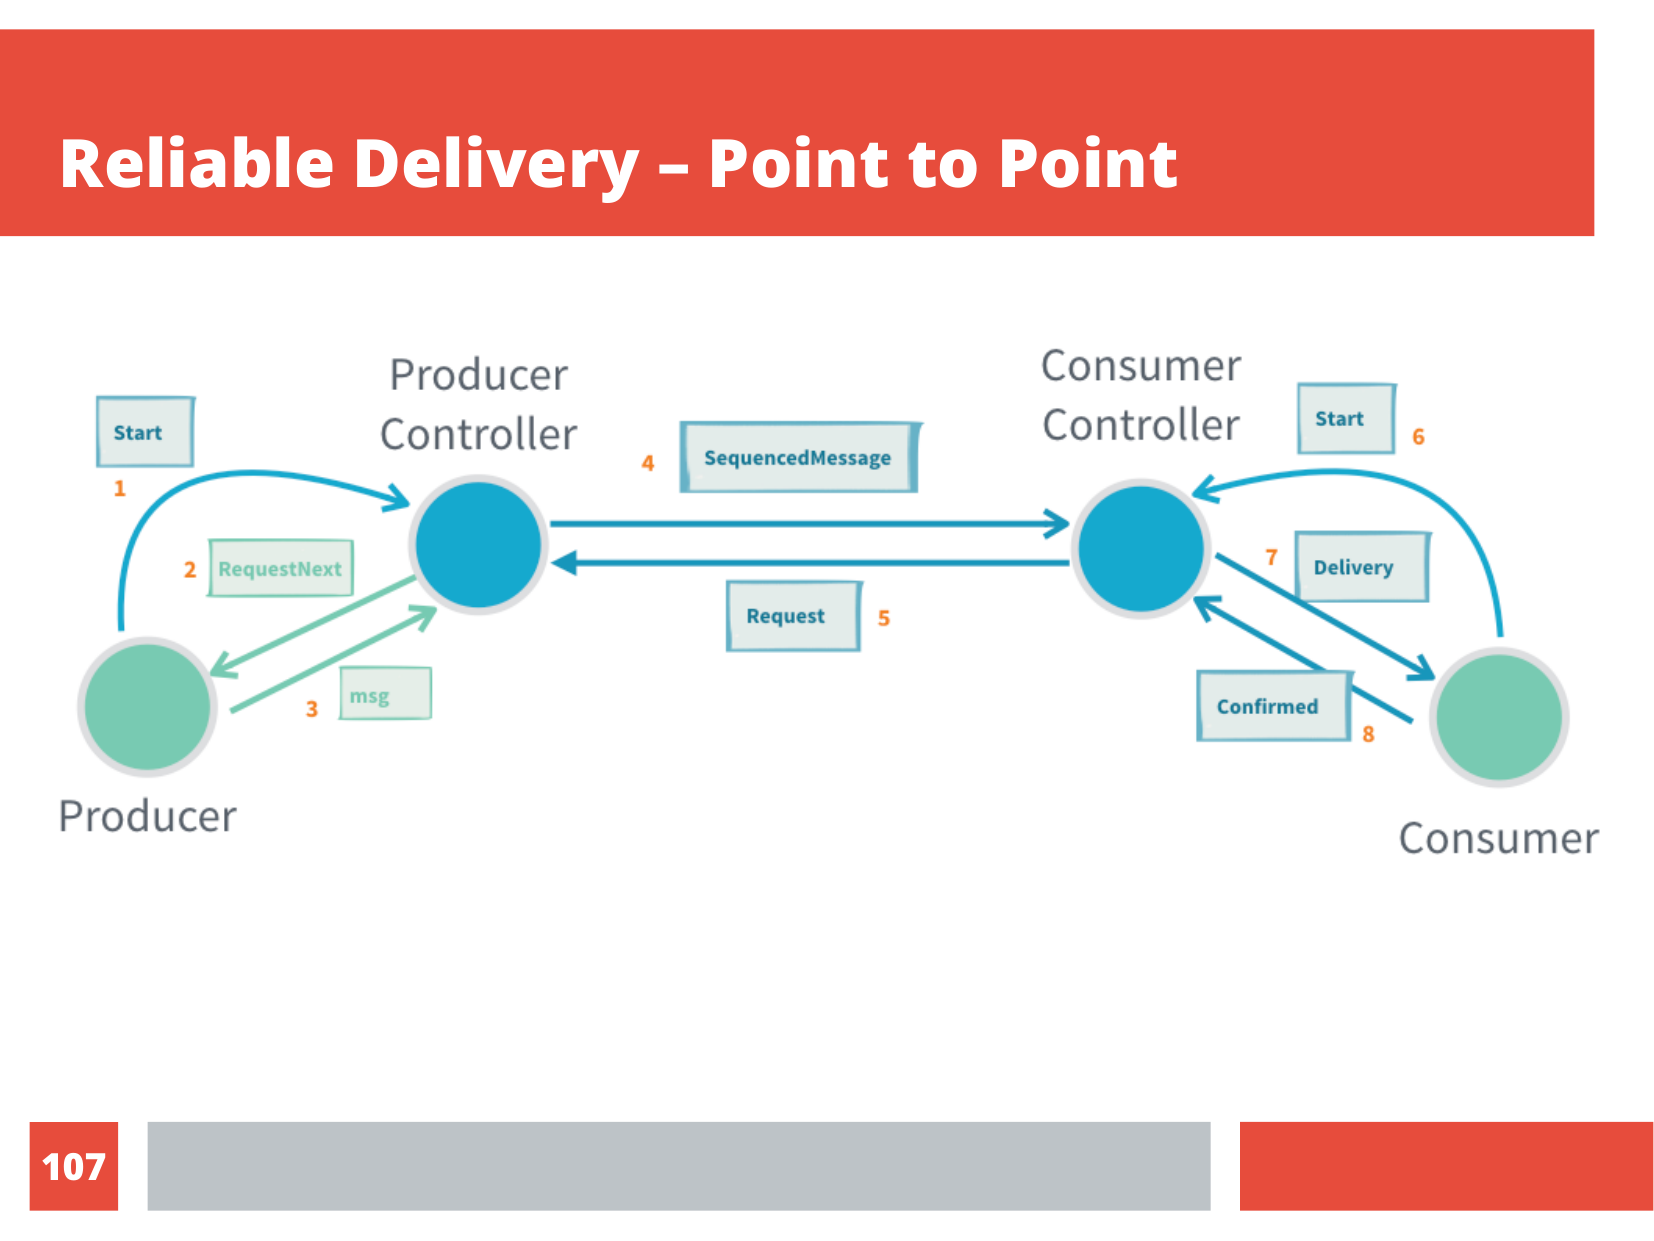

# Reliable Delivery – Point to Point
107